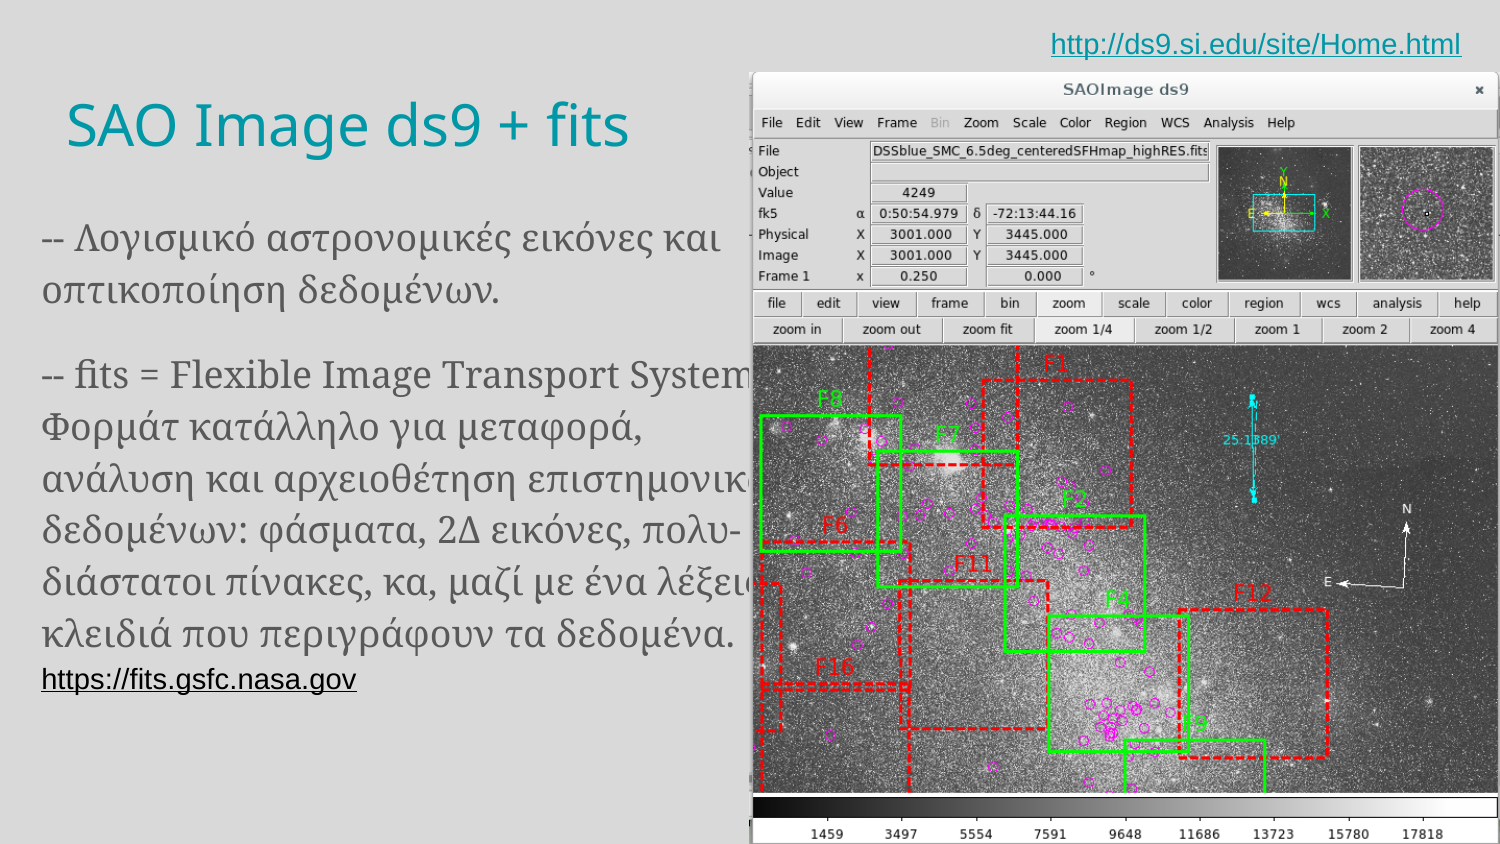

http://ds9.si.edu/site/Home.html
SAO Image ds9 + fits
# -- Λογισμικό αστρονομικές εικόνες και οπτικοποίηση δεδομένων.
-- fits = Flexible Image Transport System
Φορμάτ κατάλληλο για μεταφορά,
ανάλυση και αρχειοθέτηση επιστημονικών
δεδομένων: φάσματα, 2Δ εικόνες, πολυ-
διάστατοι πίνακες, κα, μαζί με ένα λέξεις -
κλειδιά που περιγράφουν τα δεδομένα.
https://fits.gsfc.nasa.gov